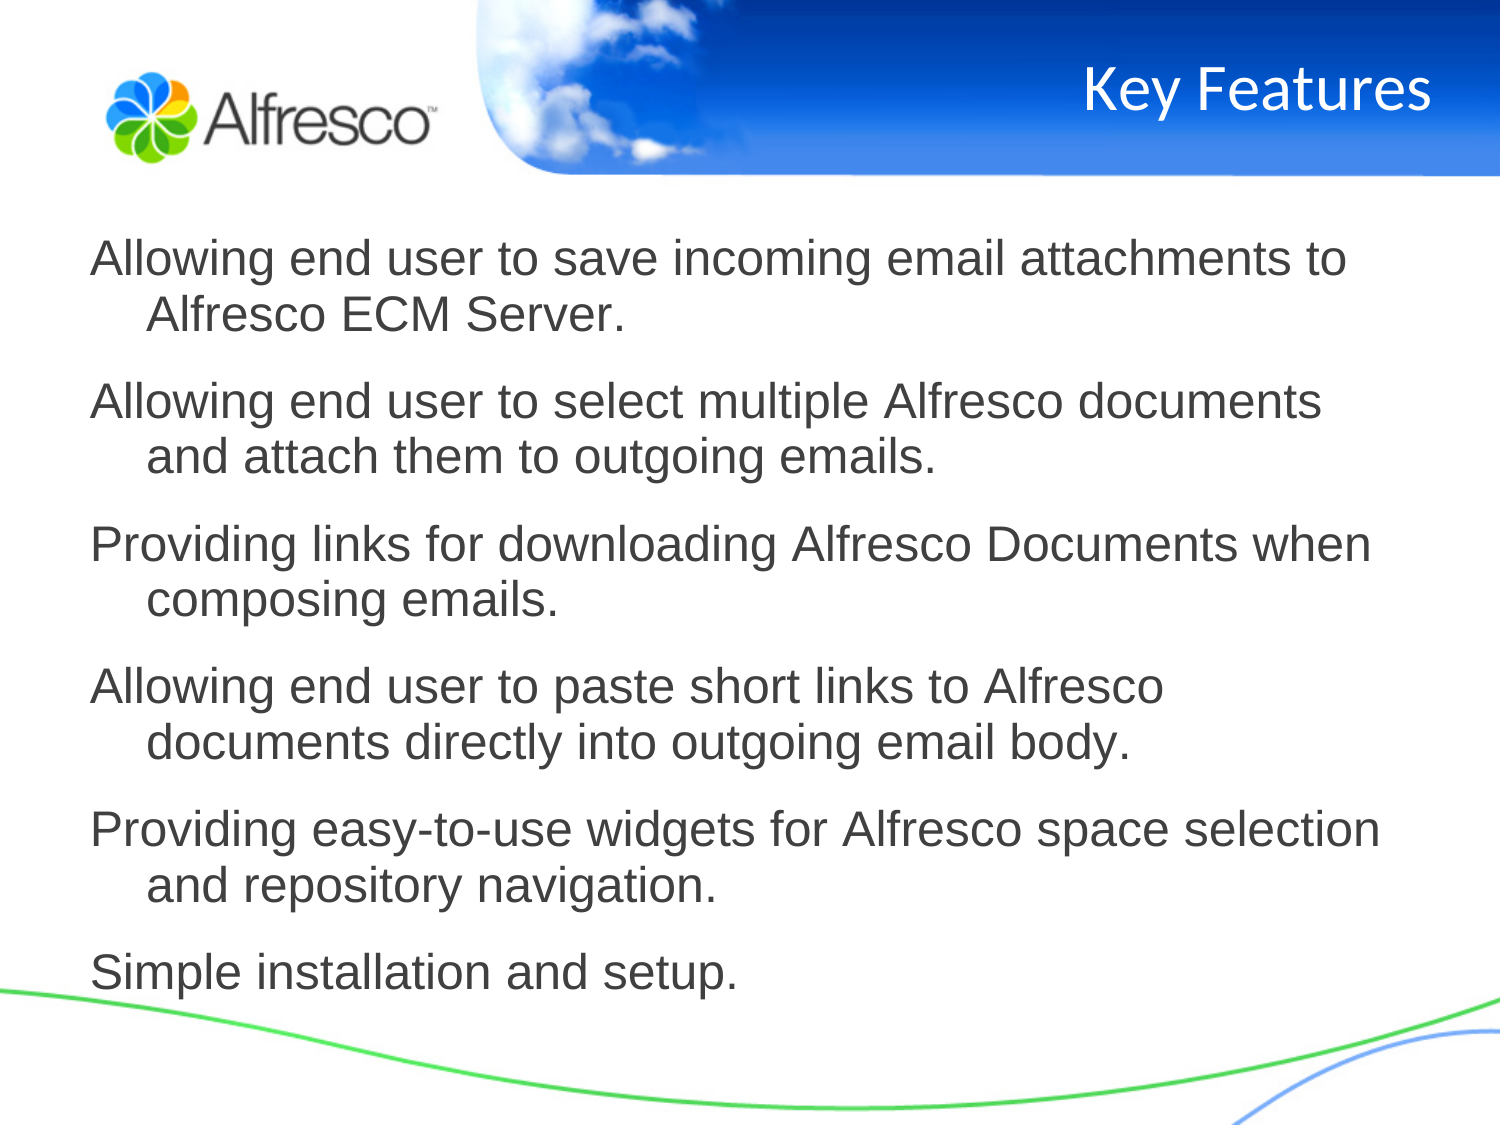

# Key Features
Allowing end user to save incoming email attachments to Alfresco ECM Server.
Allowing end user to select multiple Alfresco documents and attach them to outgoing emails.
Providing links for downloading Alfresco Documents when composing emails.
Allowing end user to paste short links to Alfresco documents directly into outgoing email body.
Providing easy-to-use widgets for Alfresco space selection and repository navigation.
Simple installation and setup.